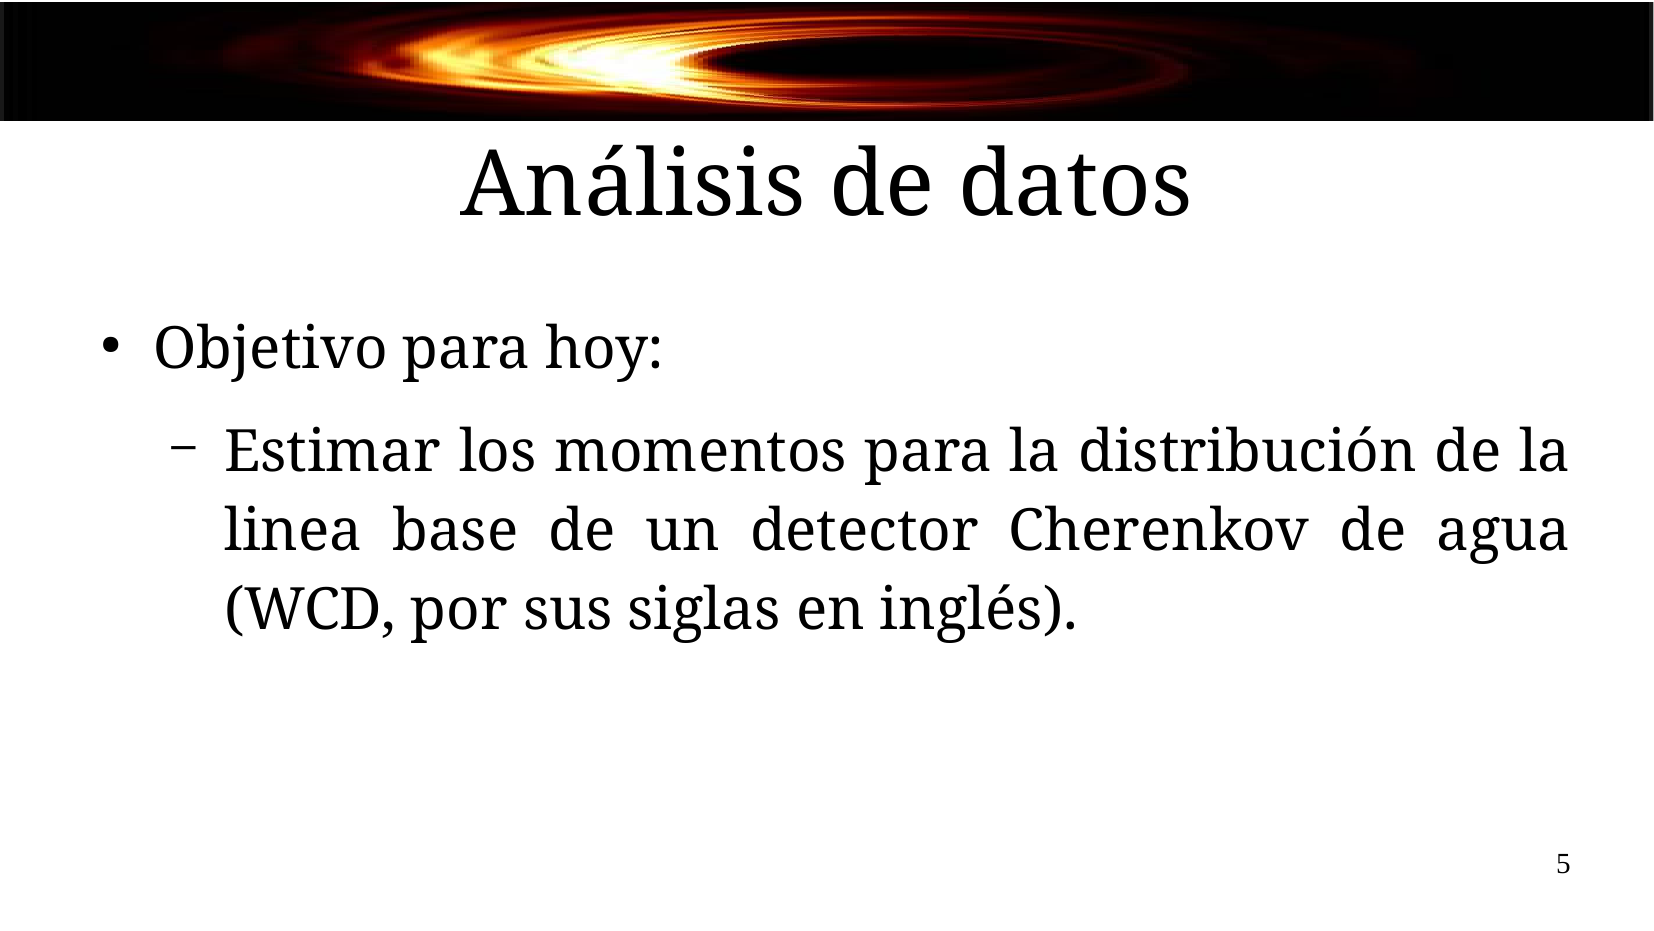

# Análisis de datos
Objetivo para hoy:
Estimar los momentos para la distribución de la linea base de un detector Cherenkov de agua (WCD, por sus siglas en inglés).
5